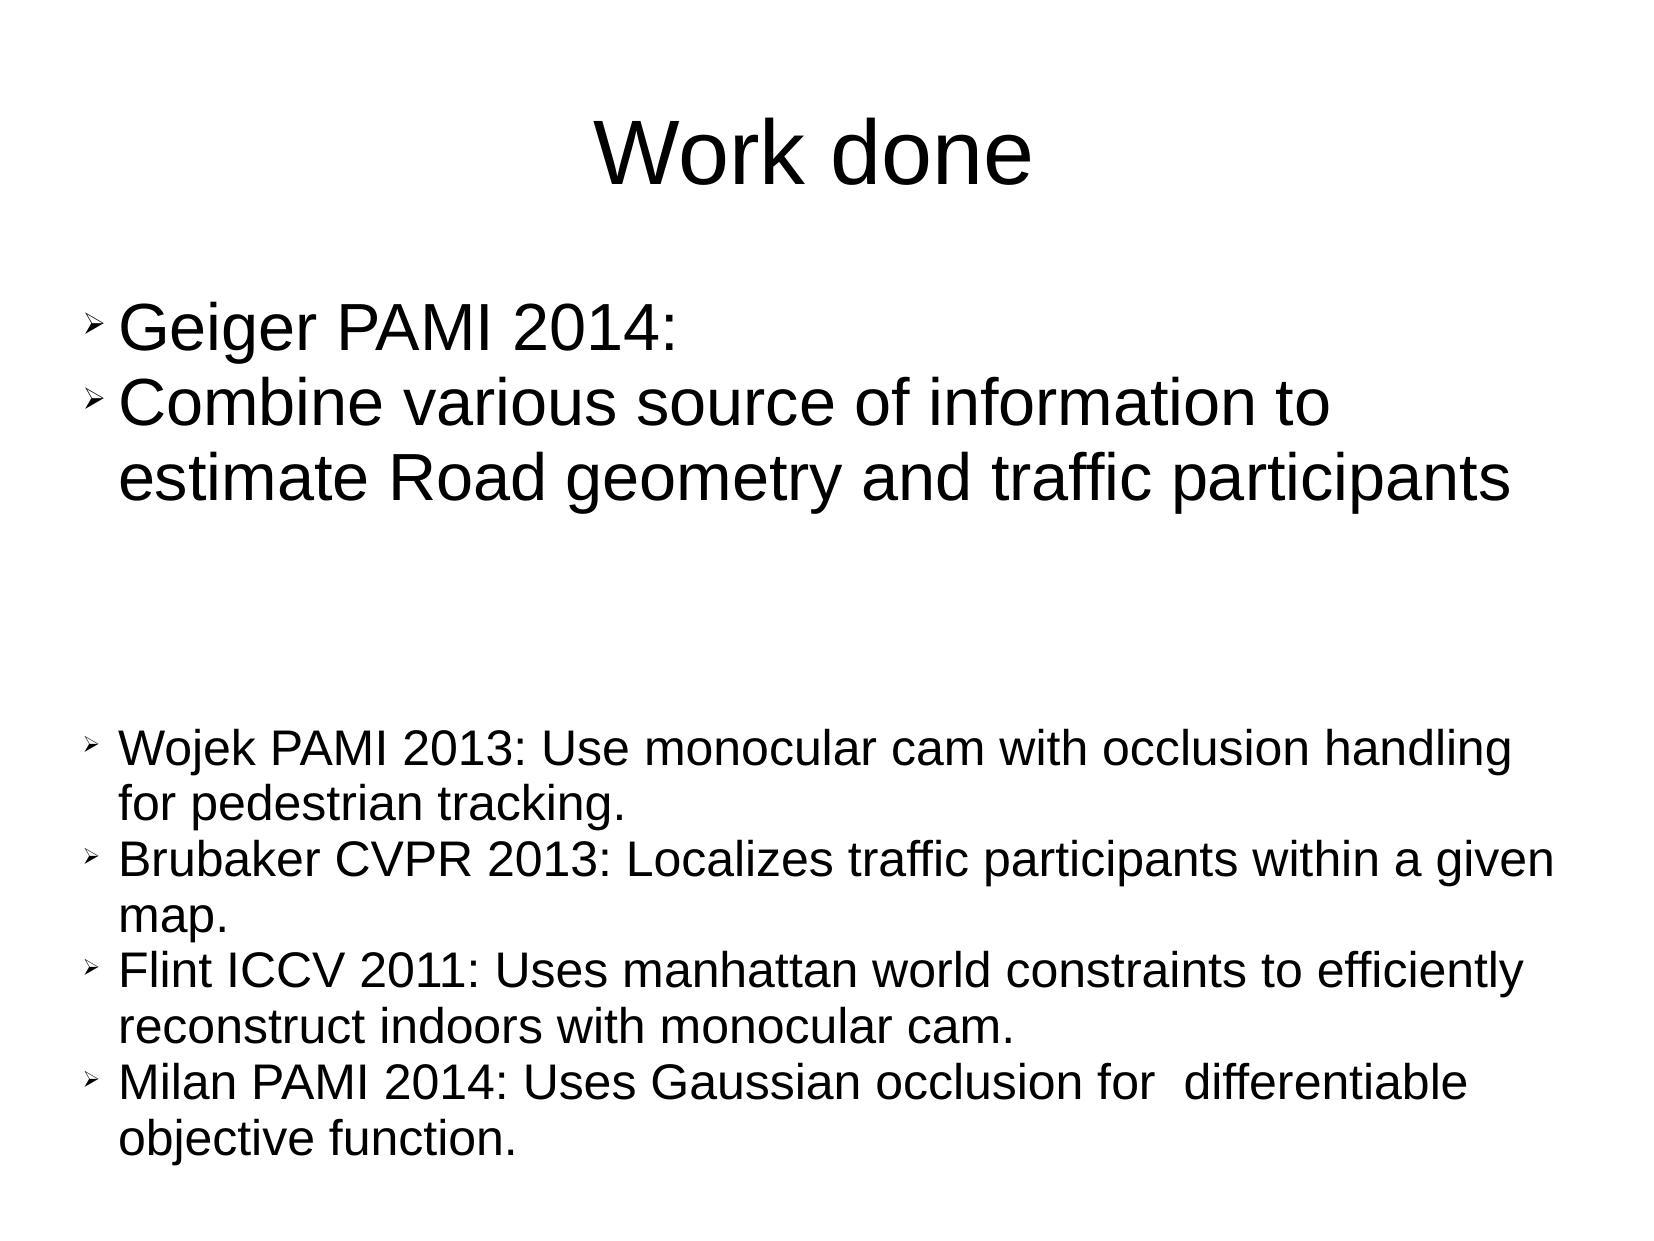

# Work done
Geiger PAMI 2014:
Combine various source of information to estimate Road geometry and traffic participants
Wojek PAMI 2013: Use monocular cam with occlusion handling for pedestrian tracking.
Brubaker CVPR 2013: Localizes traffic participants within a given map.
Flint ICCV 2011: Uses manhattan world constraints to efficiently reconstruct indoors with monocular cam.
Milan PAMI 2014: Uses Gaussian occlusion for differentiable objective function.